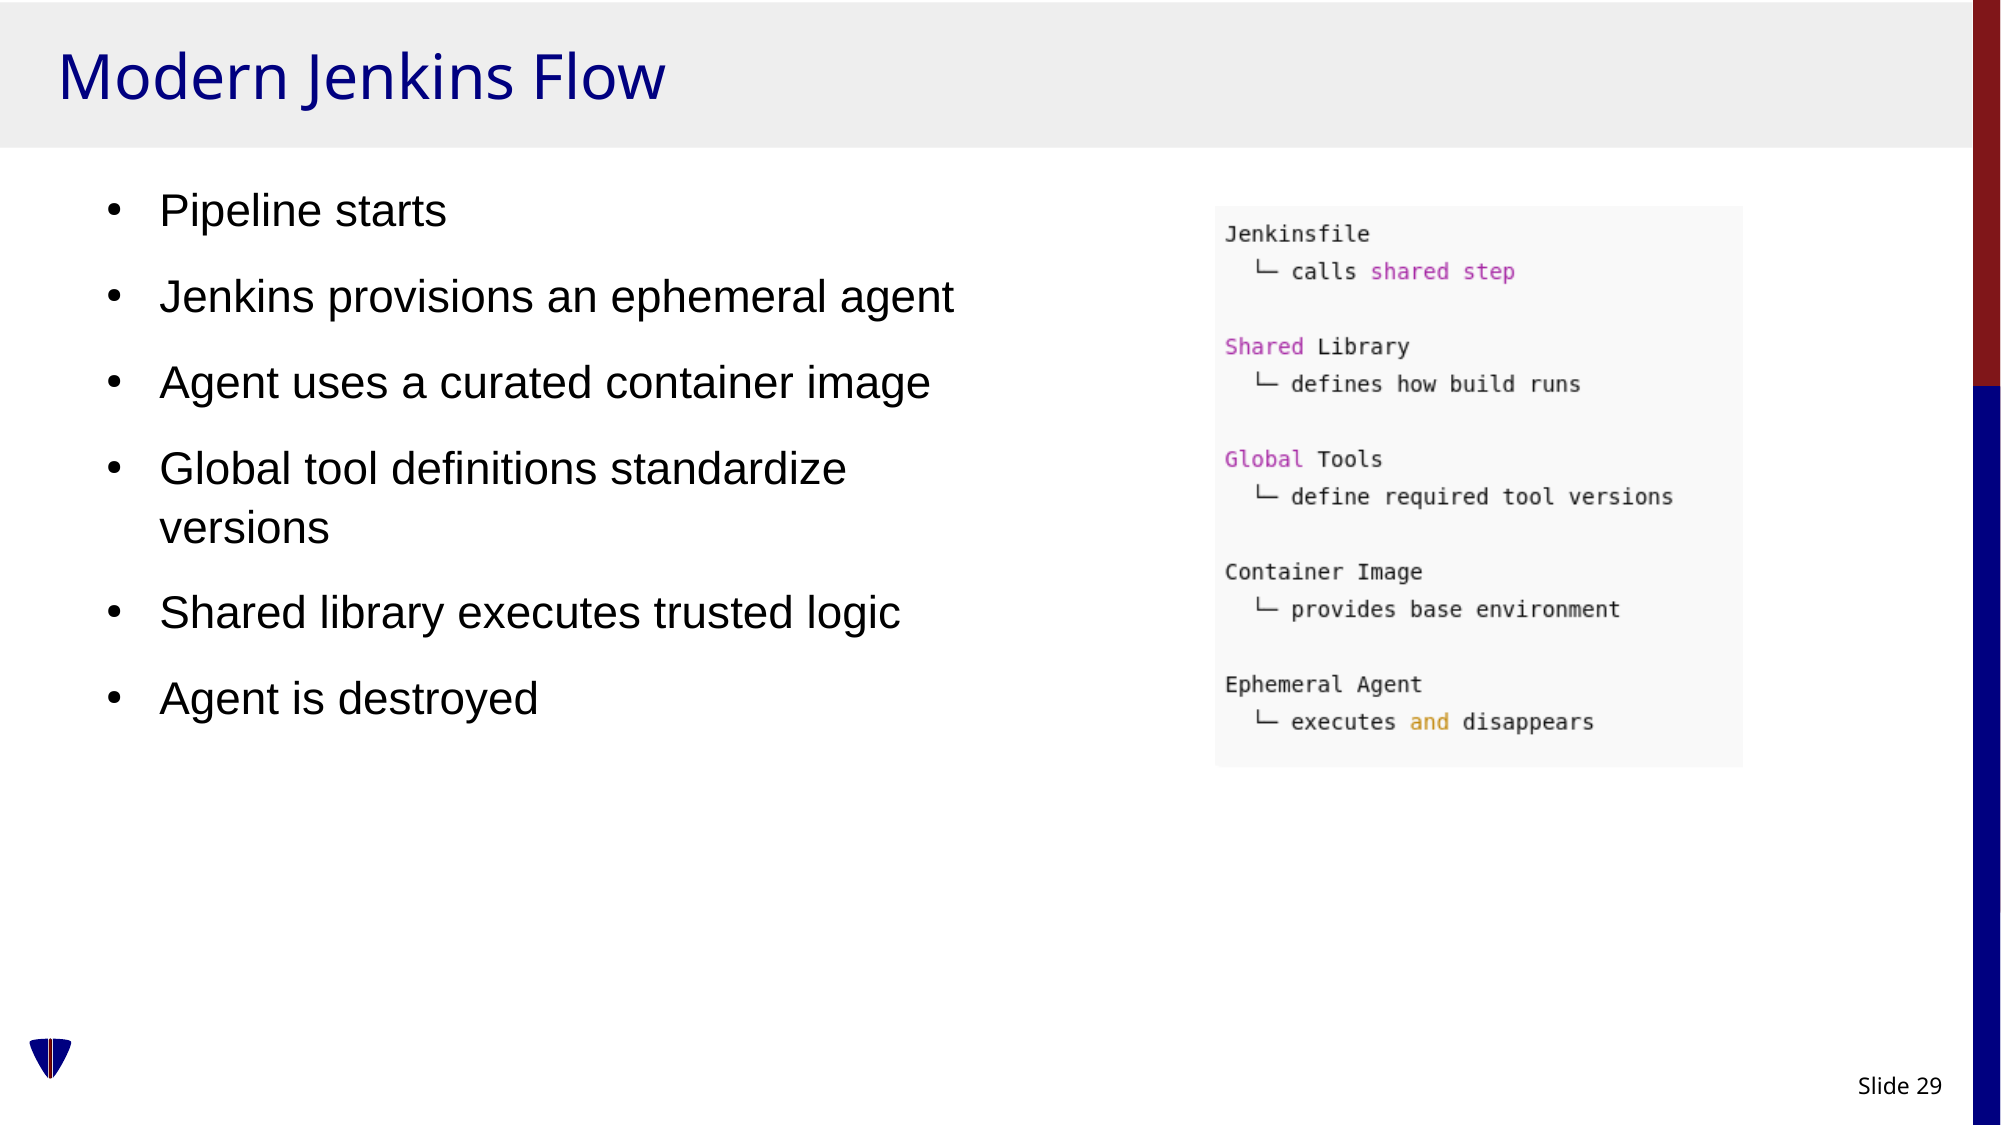

# Modern Jenkins Flow
Pipeline starts
Jenkins provisions an ephemeral agent
Agent uses a curated container image
Global tool definitions standardize versions
Shared library executes trusted logic
Agent is destroyed